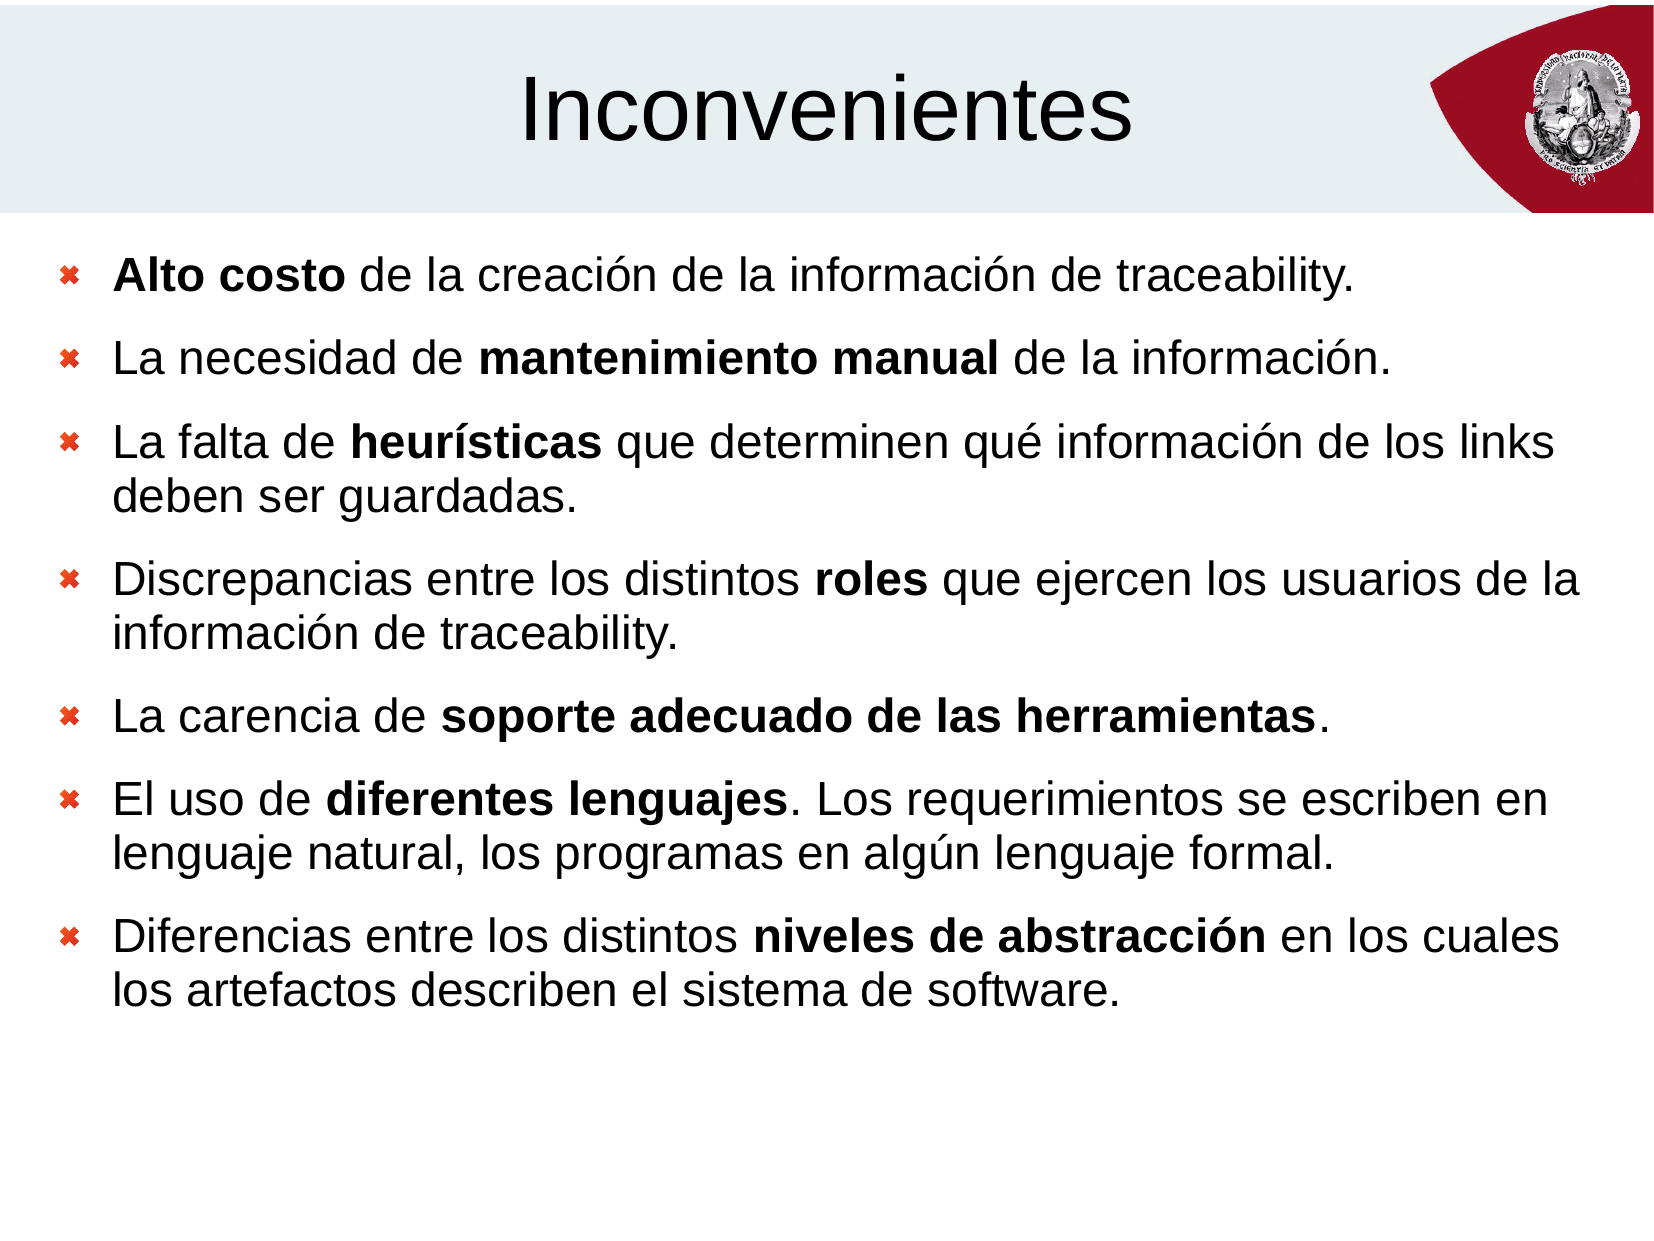

# Inconvenientes
Alto costo de la creación de la información de traceability.
La necesidad de mantenimiento manual de la información.
La falta de heurísticas que determinen qué información de los links deben ser guardadas.
Discrepancias entre los distintos roles que ejercen los usuarios de la información de traceability.
La carencia de soporte adecuado de las herramientas.
El uso de diferentes lenguajes. Los requerimientos se escriben en lenguaje natural, los programas en algún lenguaje formal.
Diferencias entre los distintos niveles de abstracción en los cuales los artefactos describen el sistema de software.